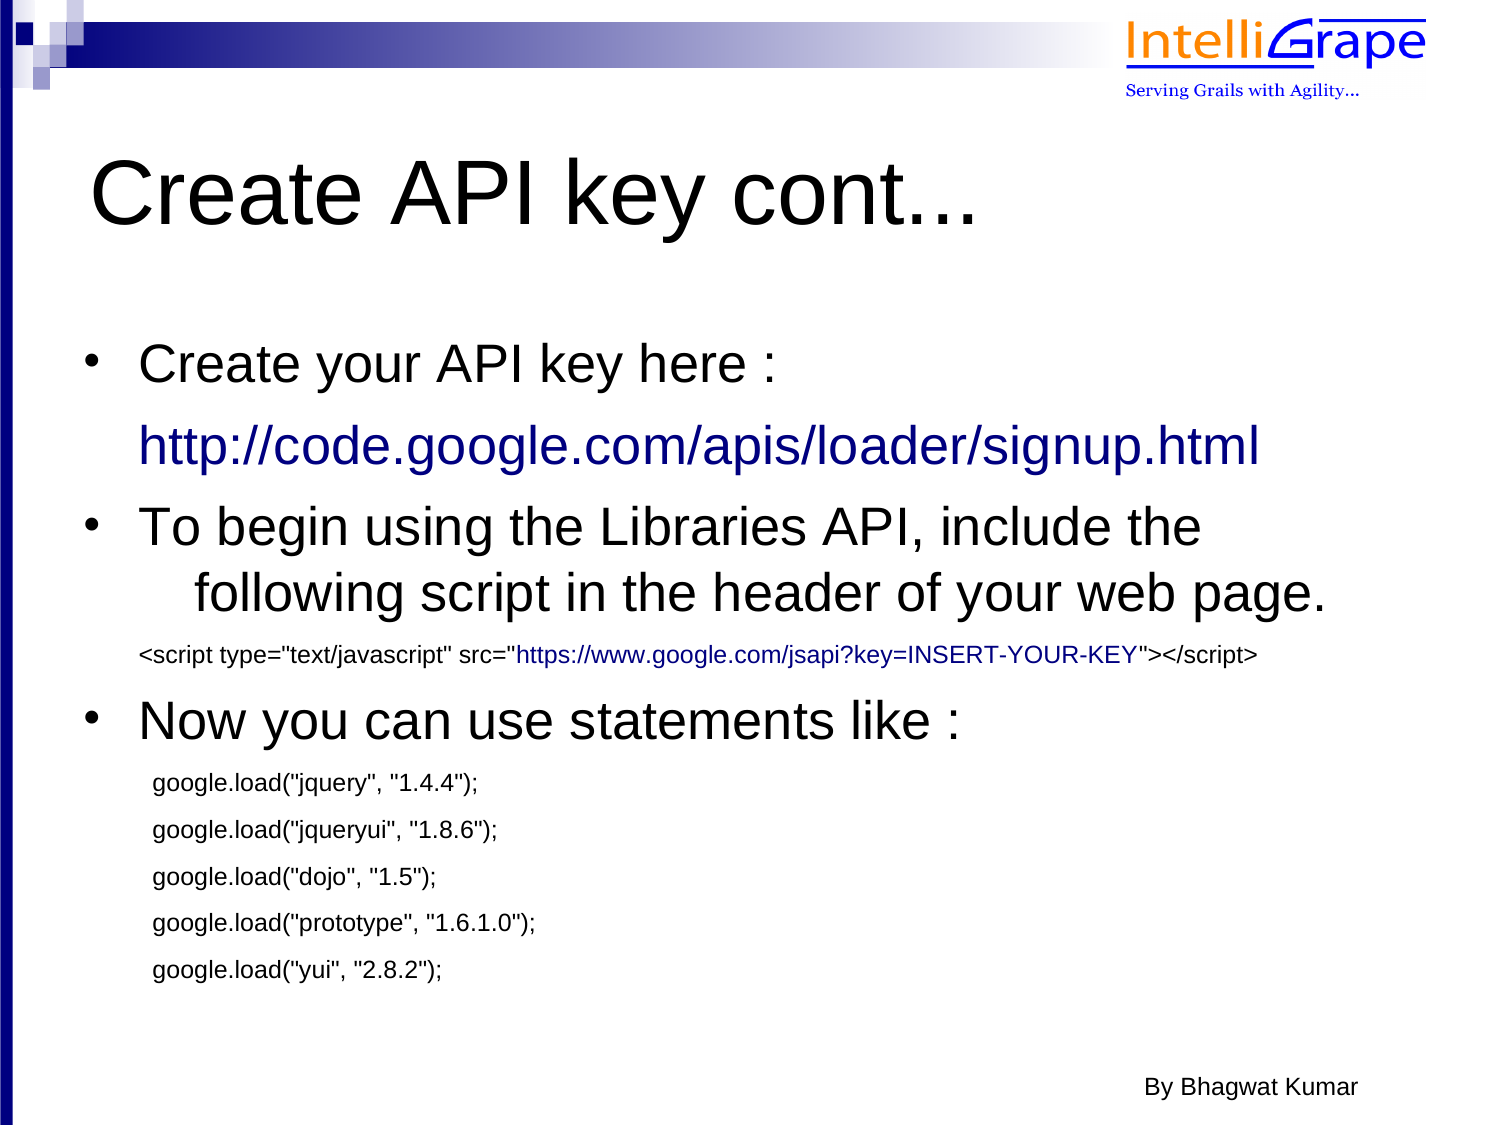

# Create API key cont...
Create your API key here :
http://code.google.com/apis/loader/signup.html
To begin using the Libraries API, include the following script in the header of your web page.
<script type="text/javascript" src="https://www.google.com/jsapi?key=INSERT-YOUR-KEY"></script>
Now you can use statements like :
 google.load("jquery", "1.4.4");
 google.load("jqueryui", "1.8.6");
 google.load("dojo", "1.5");
 google.load("prototype", "1.6.1.0");
 google.load("yui", "2.8.2");